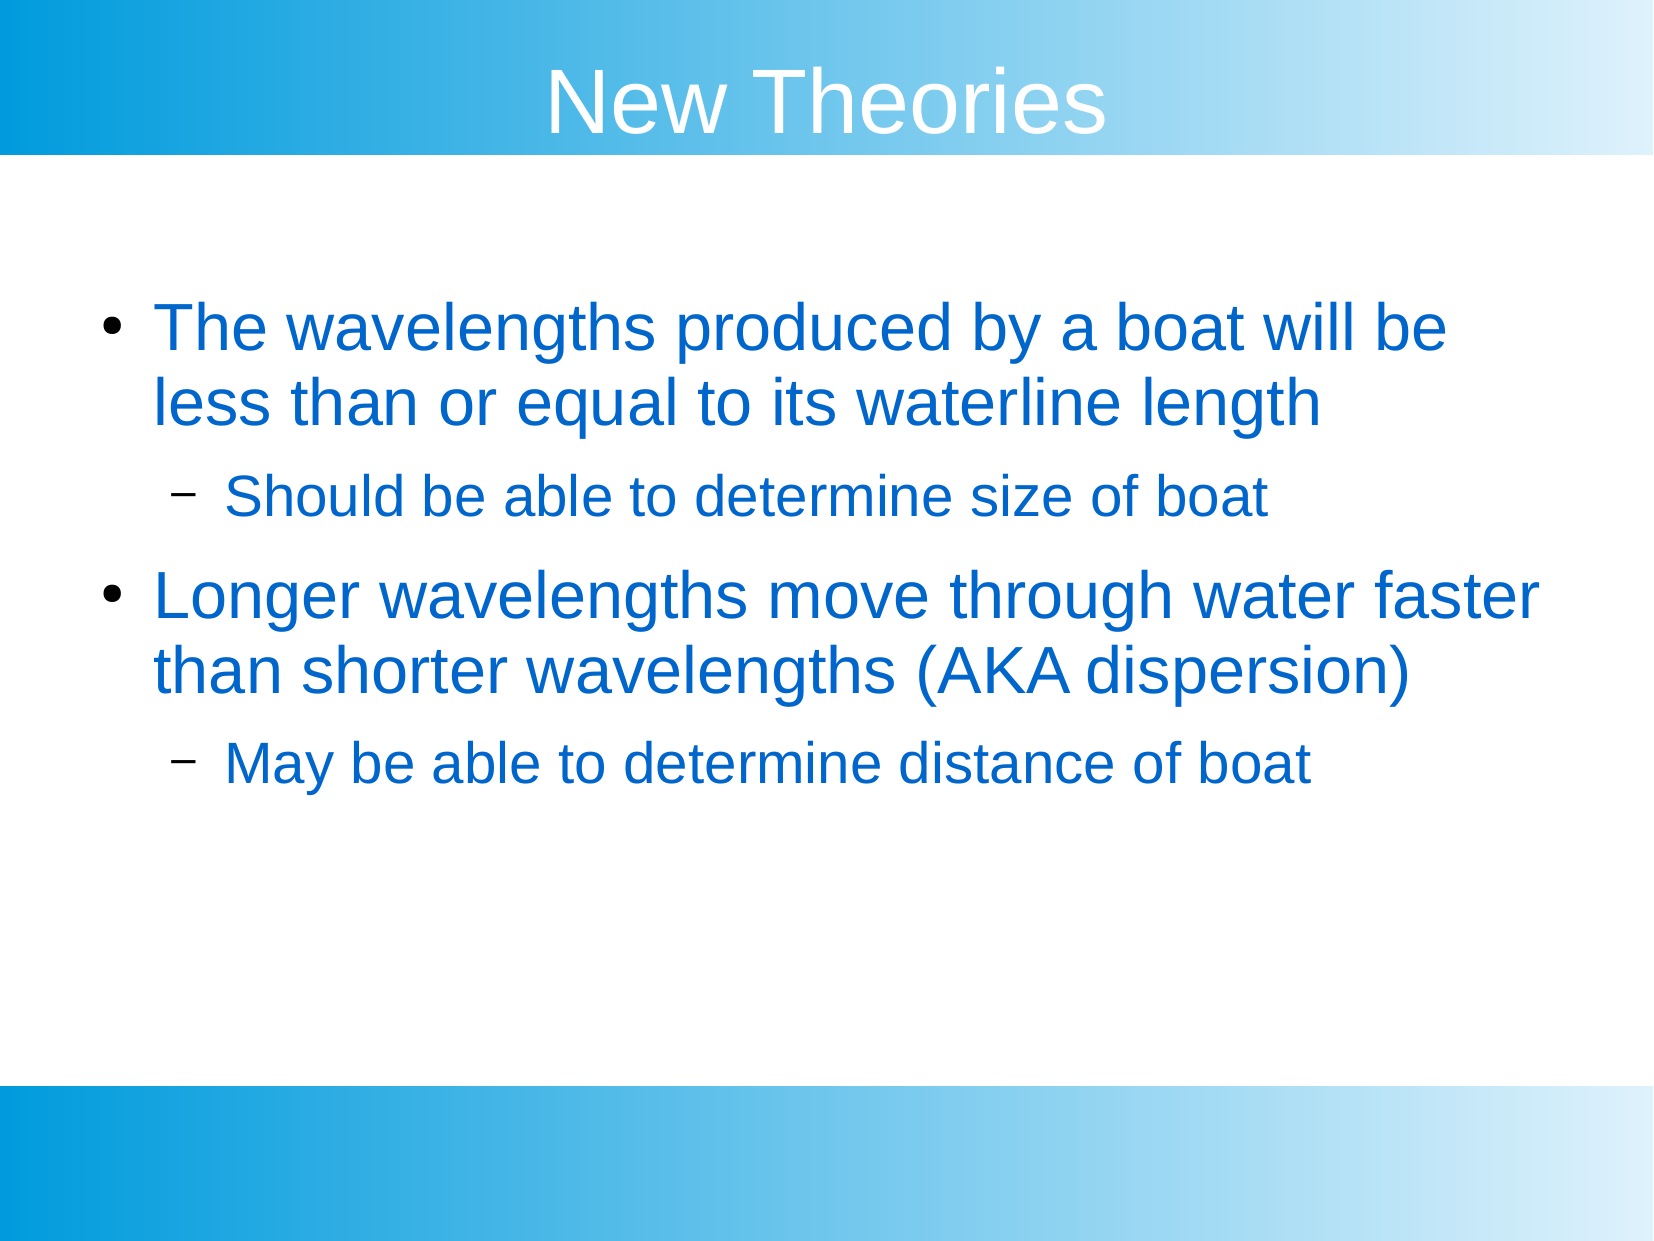

# New Theories
The wavelengths produced by a boat will be less than or equal to its waterline length
Should be able to determine size of boat
Longer wavelengths move through water faster than shorter wavelengths (AKA dispersion)
May be able to determine distance of boat